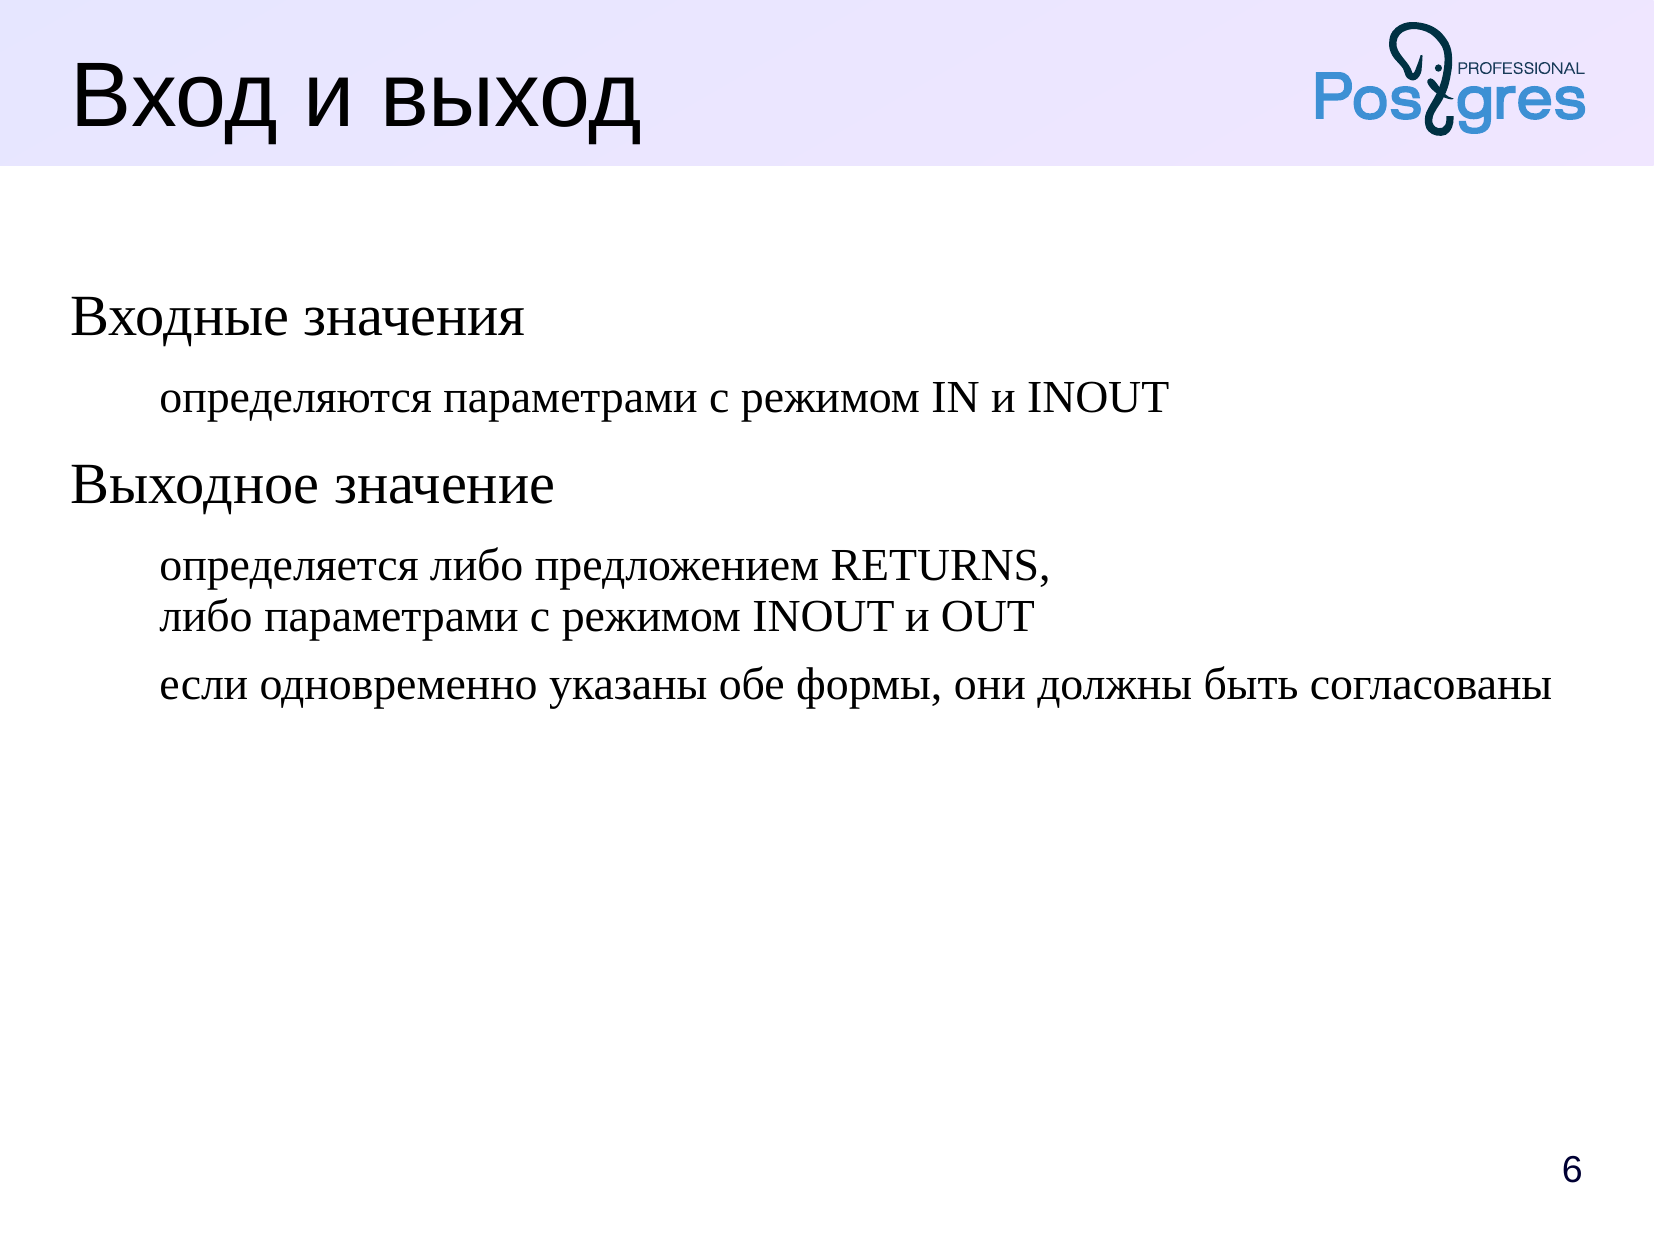

# Вход и выход
Входные значения
определяются параметрами с режимом IN и INOUT
Выходное значение
определяется либо предложением RETURNS,
либо параметрами с режимом INOUT и OUT
если одновременно указаны обе формы, они должны быть согласованы